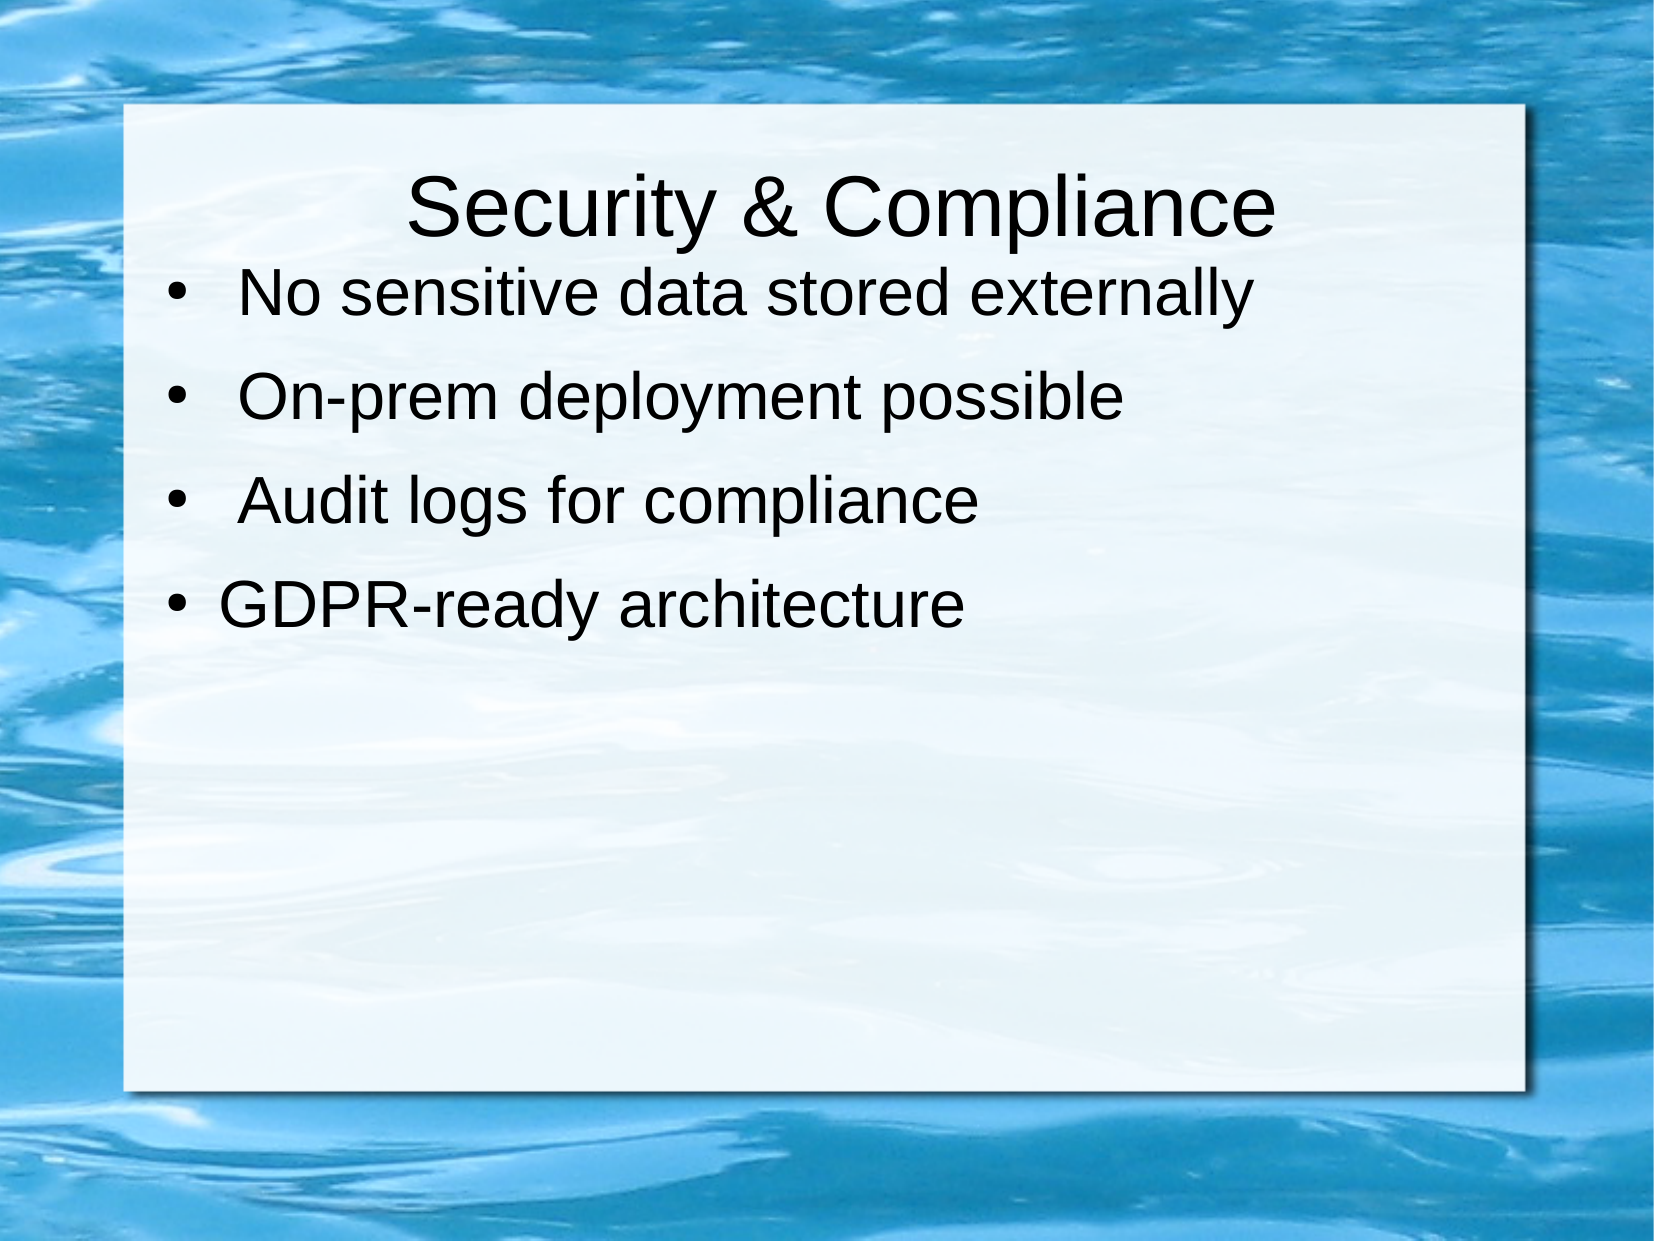

# Security & Compliance
 No sensitive data stored externally
 On-prem deployment possible
 Audit logs for compliance
GDPR-ready architecture